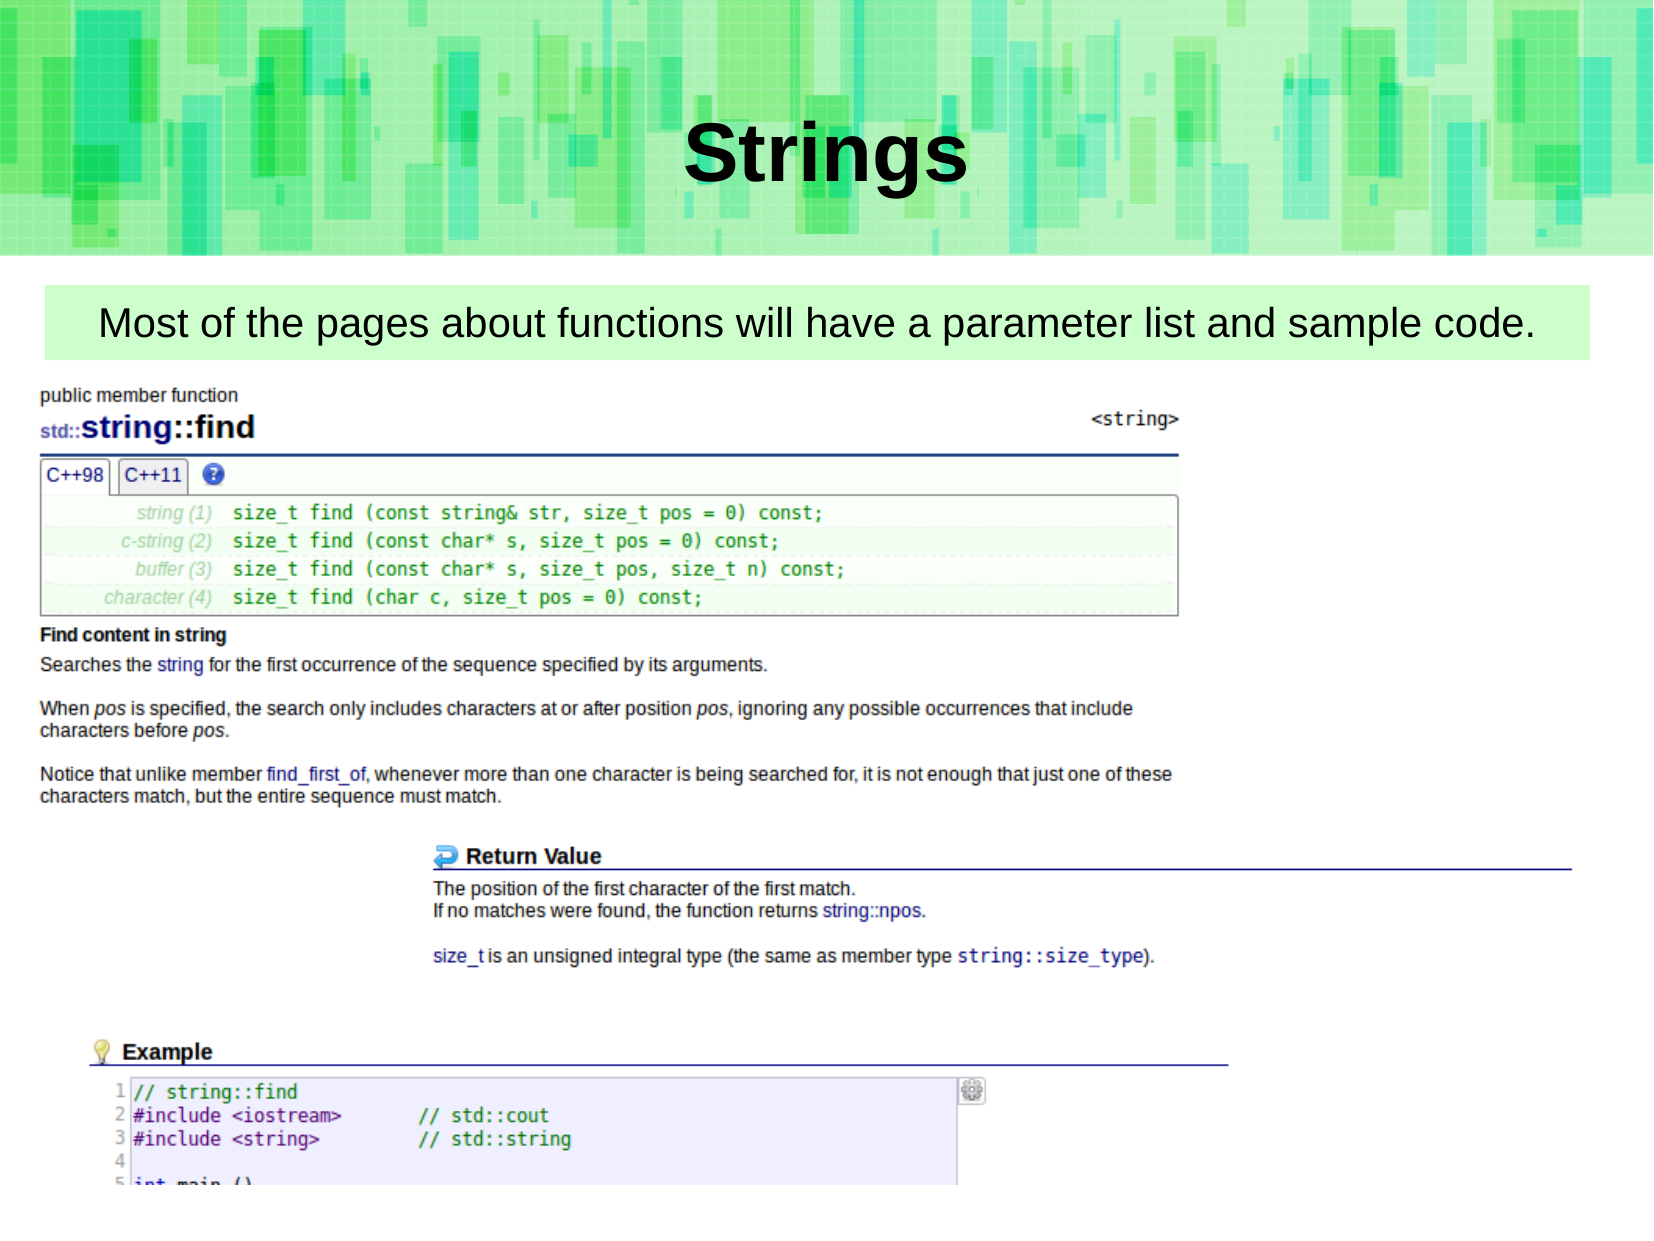

# Strings
Most of the pages about functions will have a parameter list and sample code.